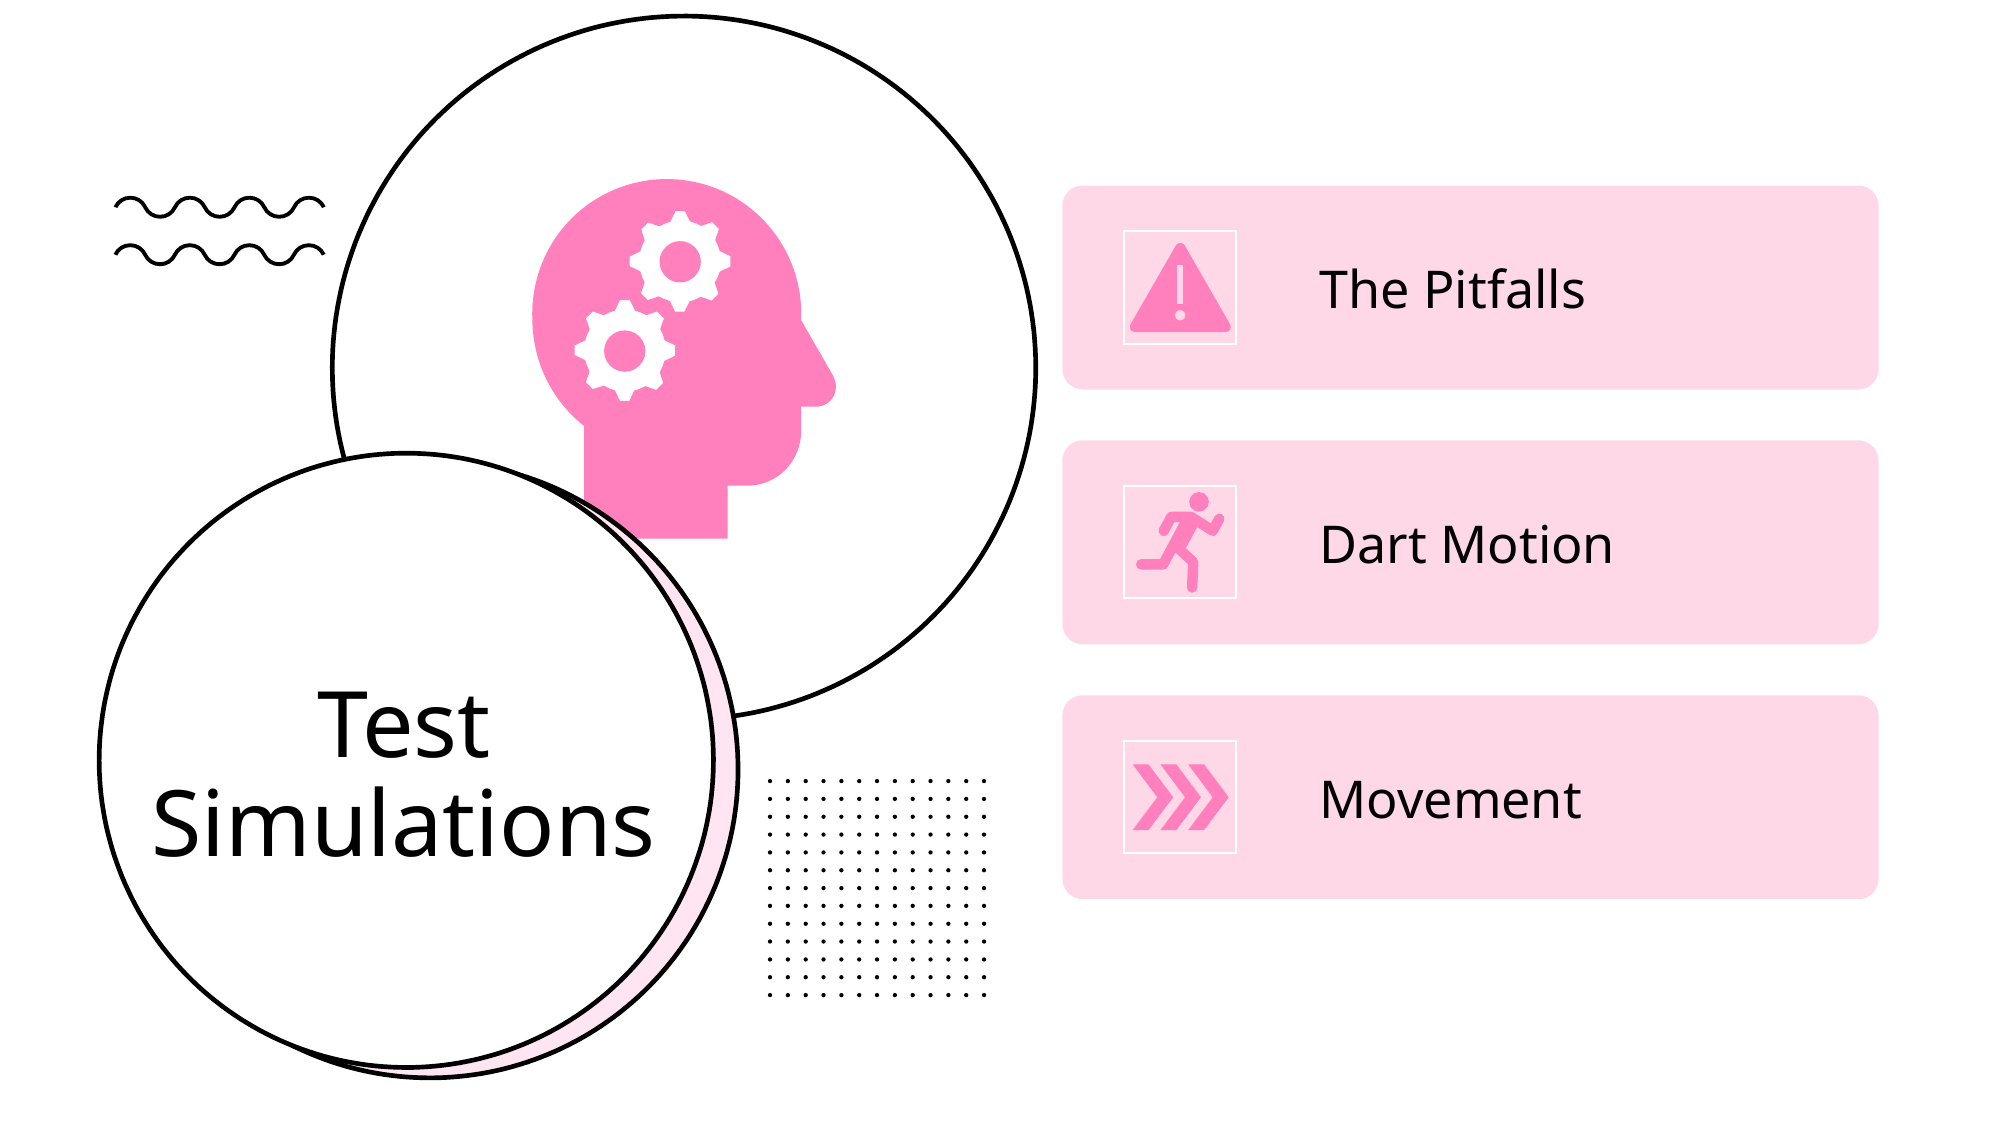

The Pitfalls
Dart Motion
Movement
# Test Simulations